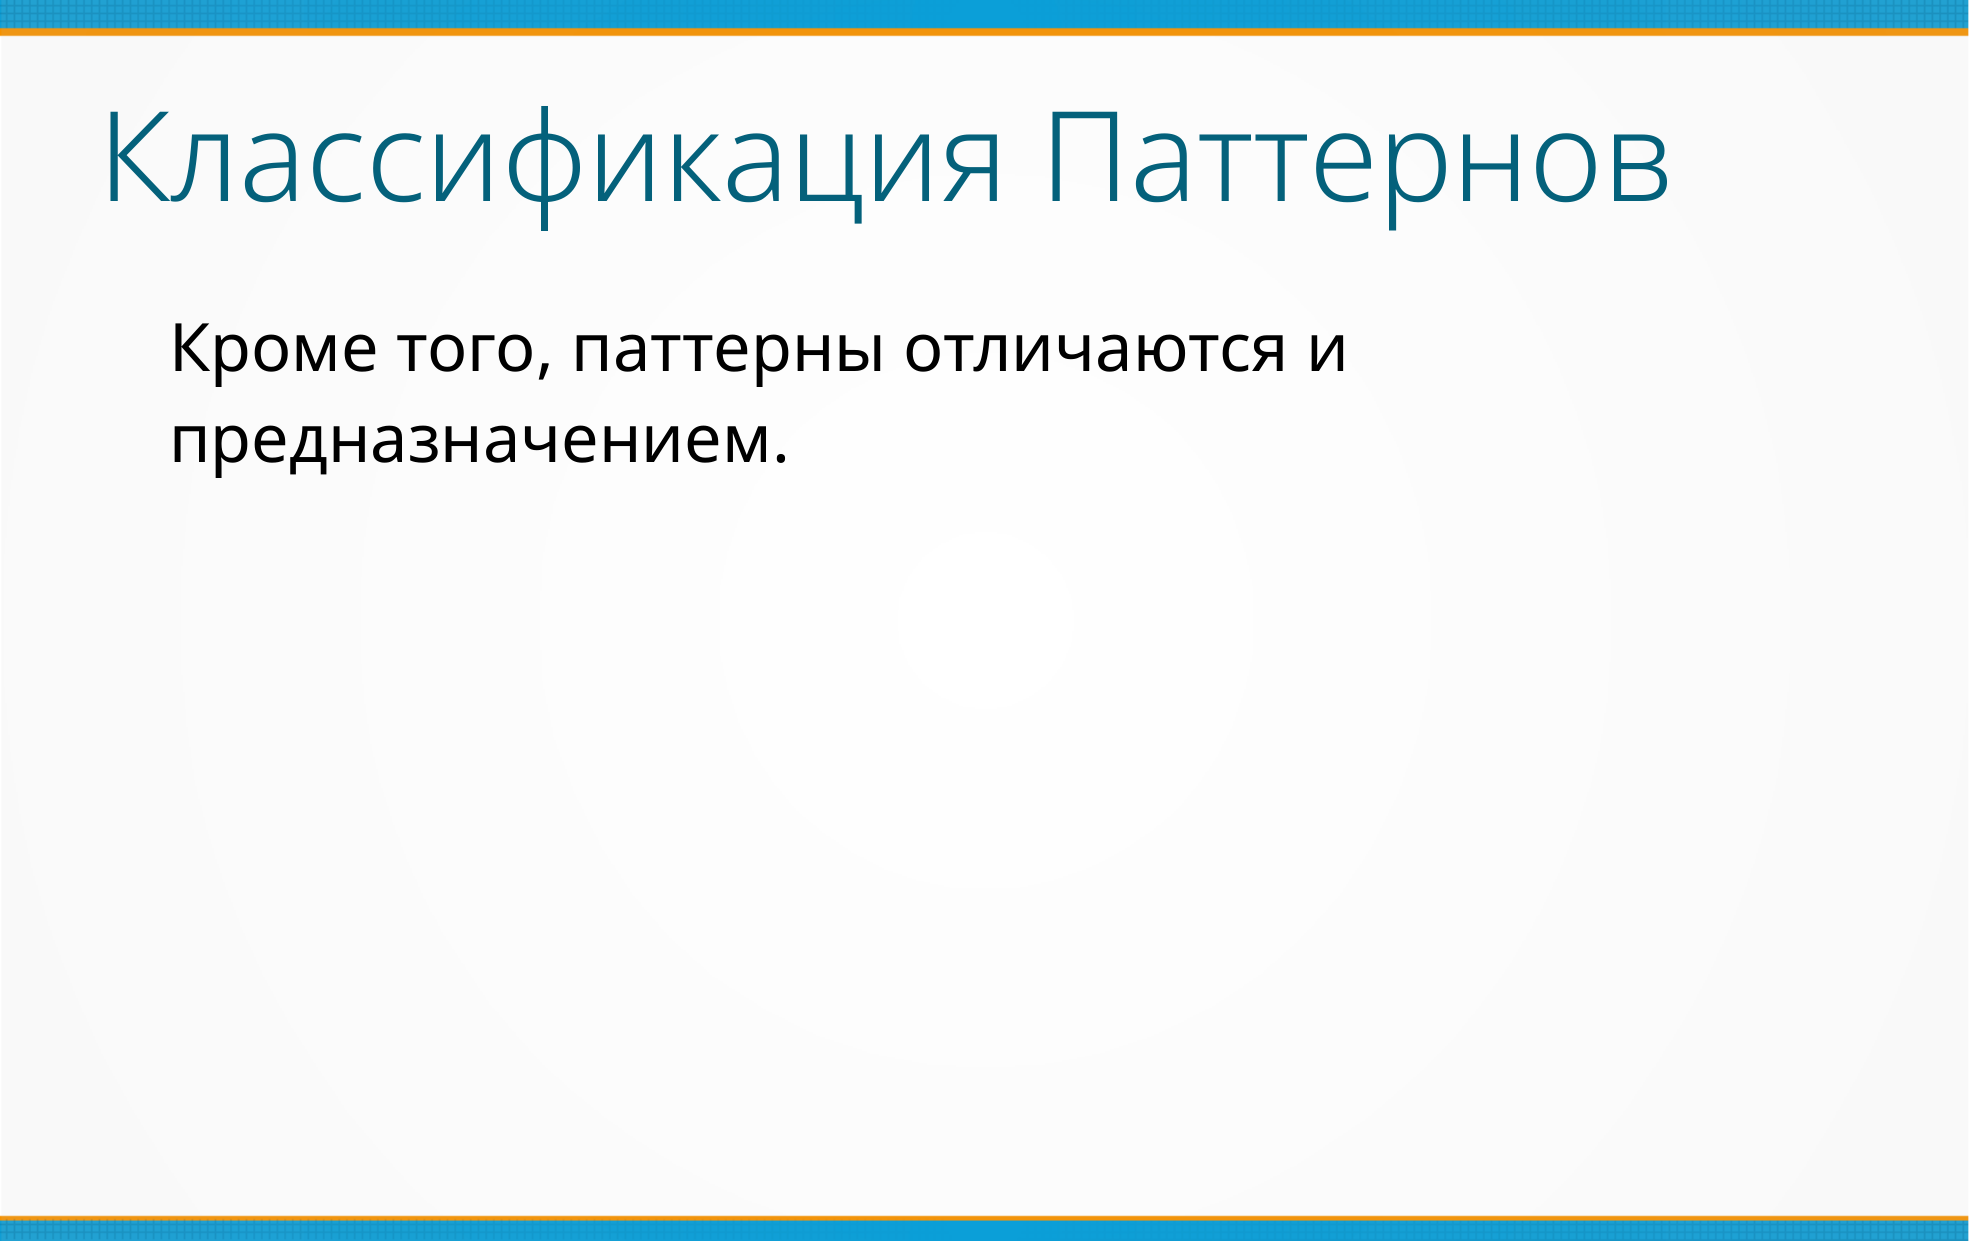

# Классификация Паттернов
Кроме того, паттерны отличаются и предназначением.